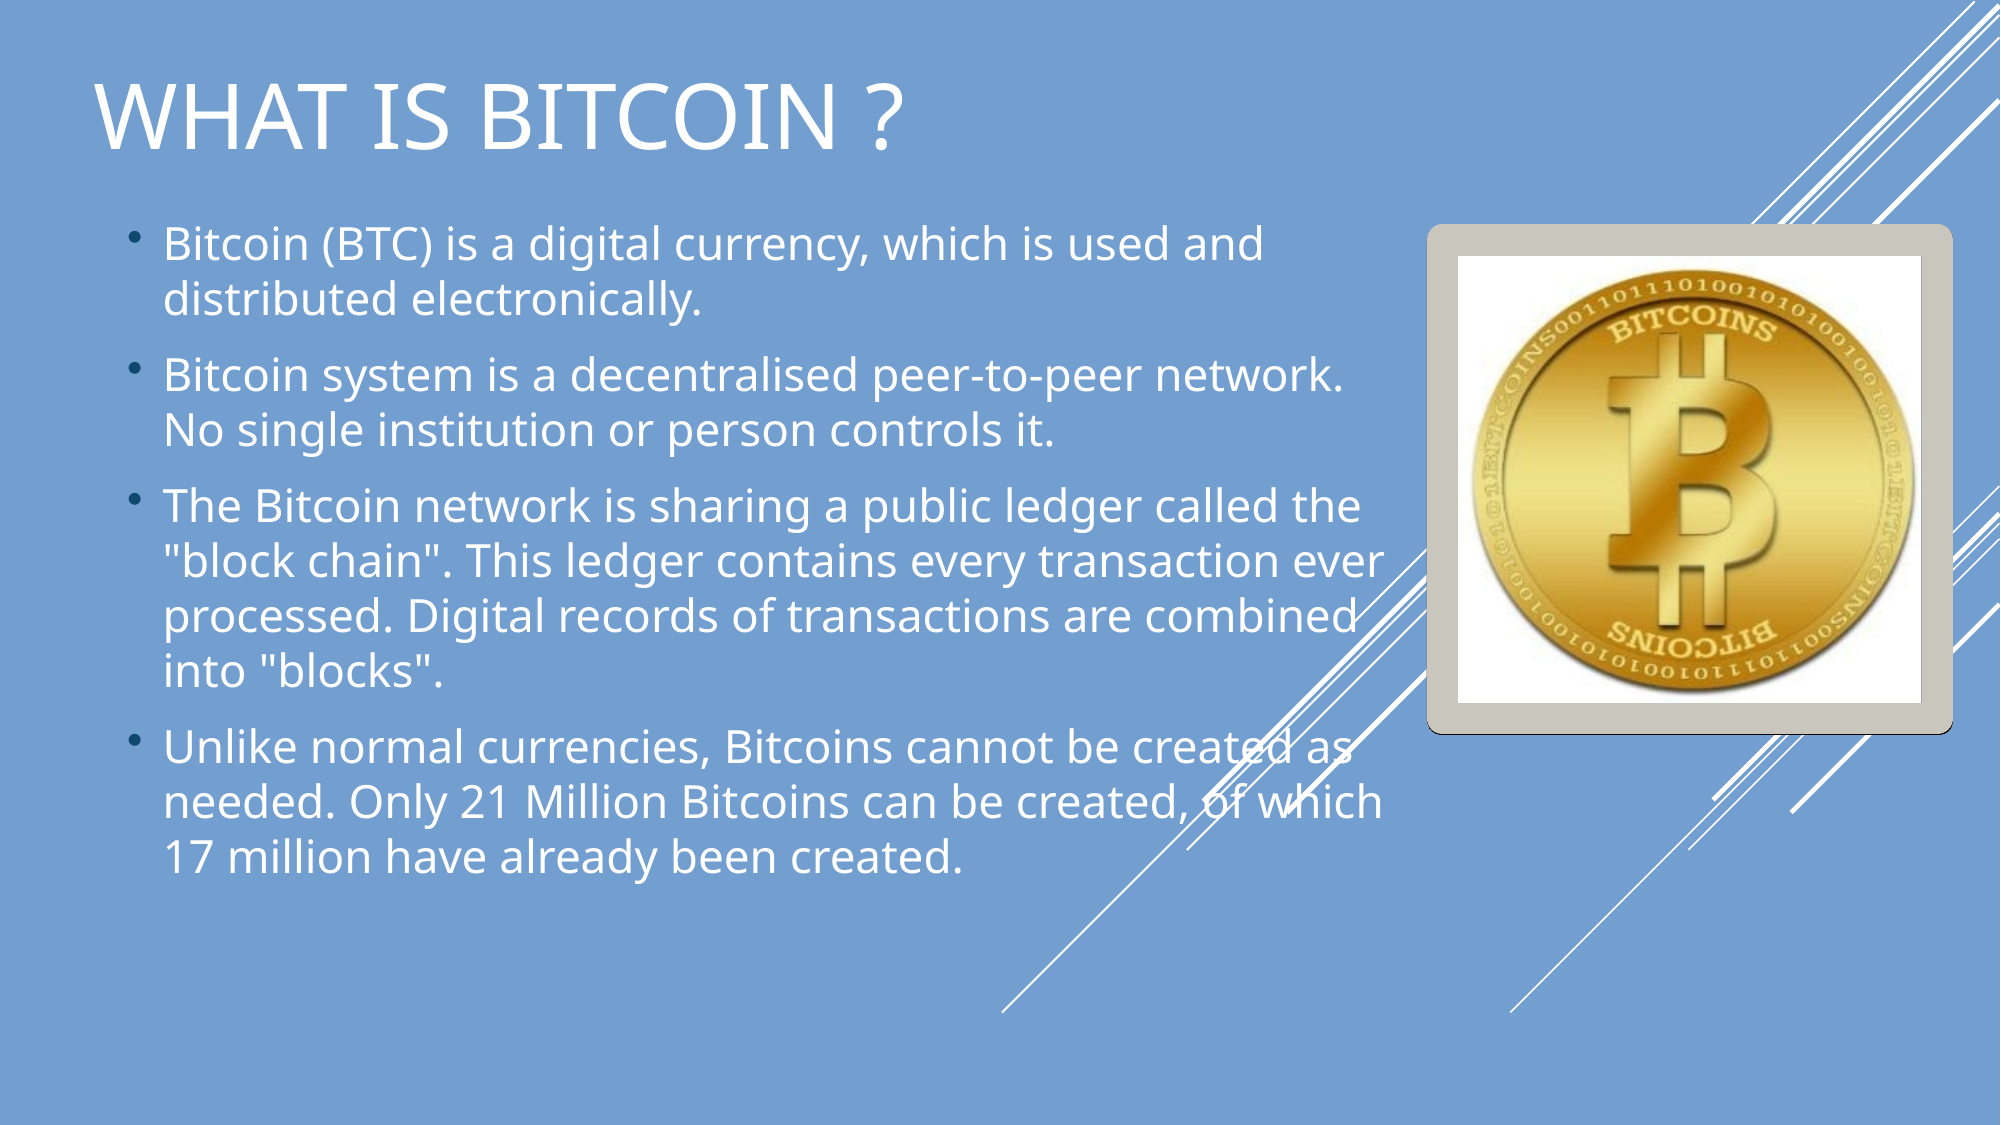

What is bitcoin ?
Bitcoin (BTC) is a digital currency, which is used and distributed electronically.
Bitcoin system is a decentralised peer-to-peer network. No single institution or person controls it.
The Bitcoin network is sharing a public ledger called the "block chain". This ledger contains every transaction ever processed. Digital records of transactions are combined into "blocks".
Unlike normal currencies, Bitcoins cannot be created as needed. Only 21 Million Bitcoins can be created, of which 17 million have already been created.